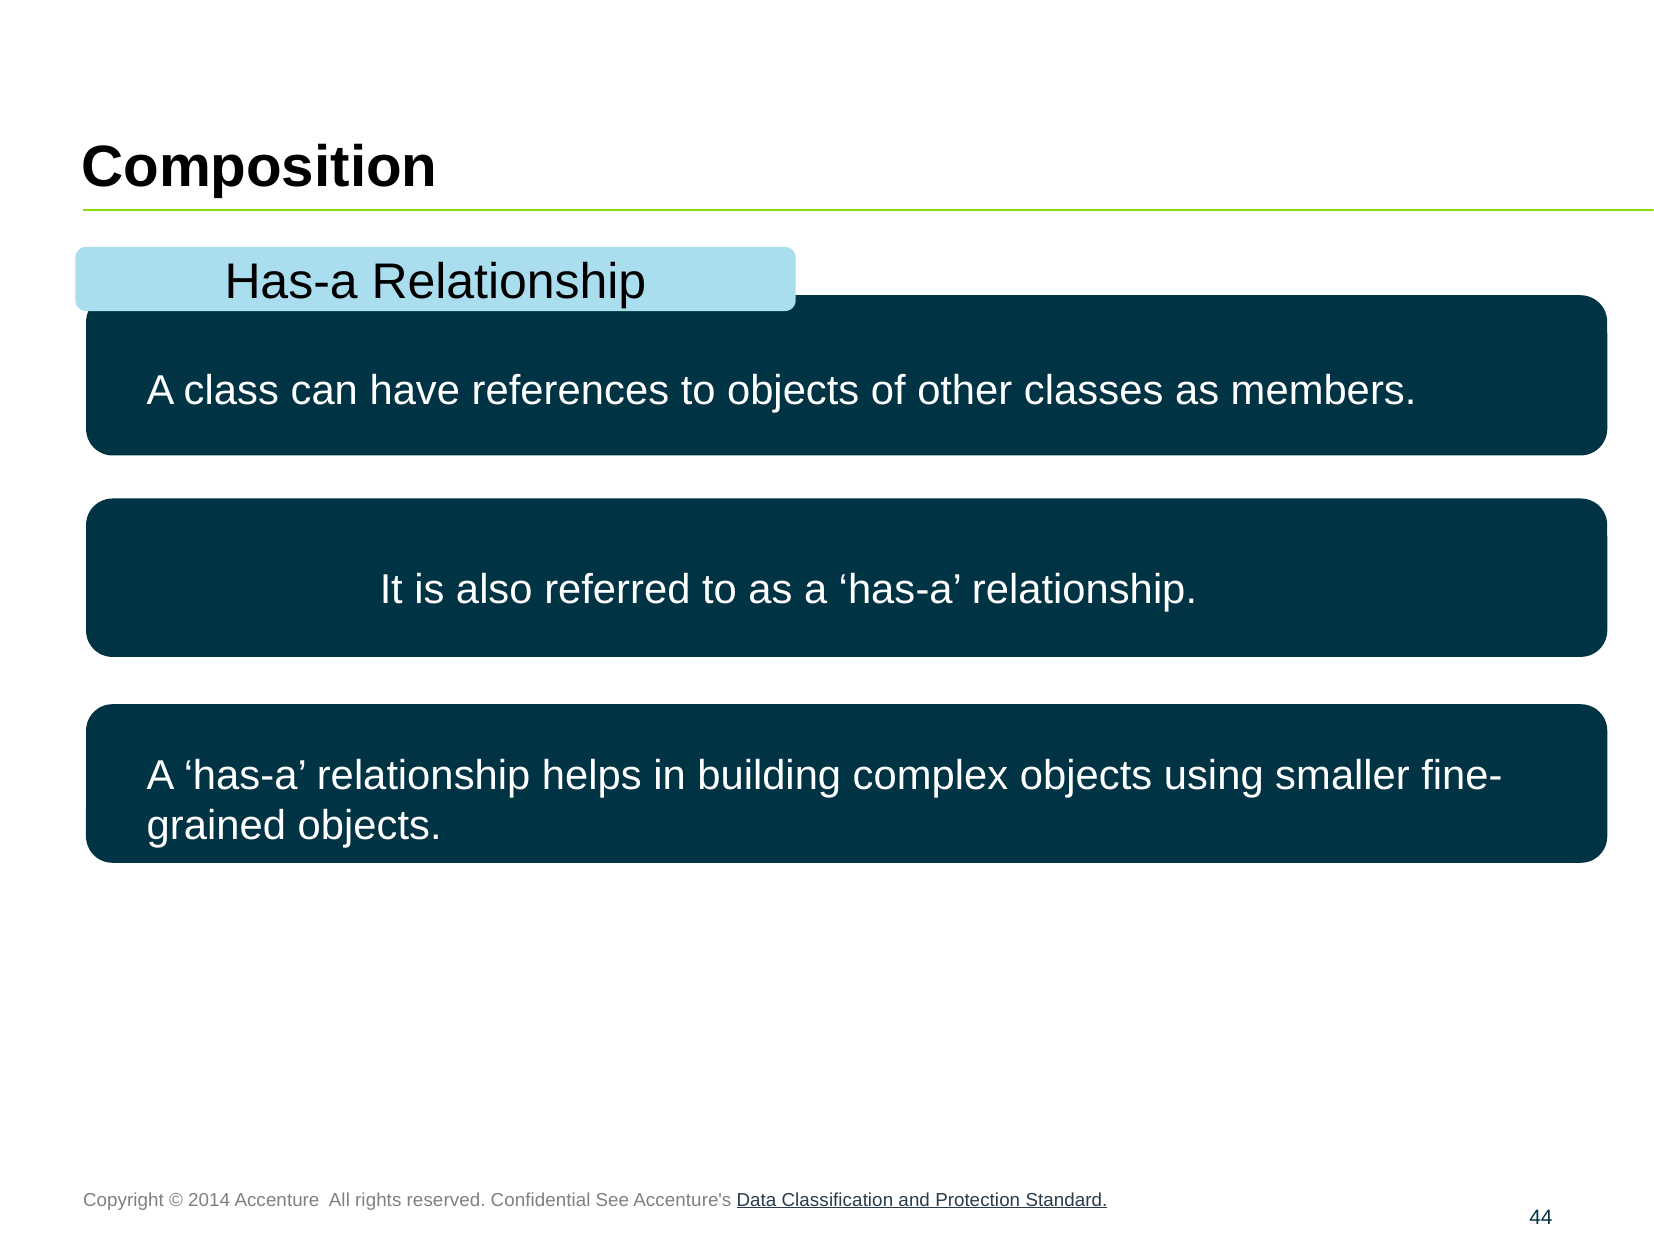

# Composition
Has-a Relationship
A class can have references to objects of other classes as members.
It is also referred to as a ‘has-a’ relationship.
A ‘has-a’ relationship helps in building complex objects using smaller fine-grained objects.
44